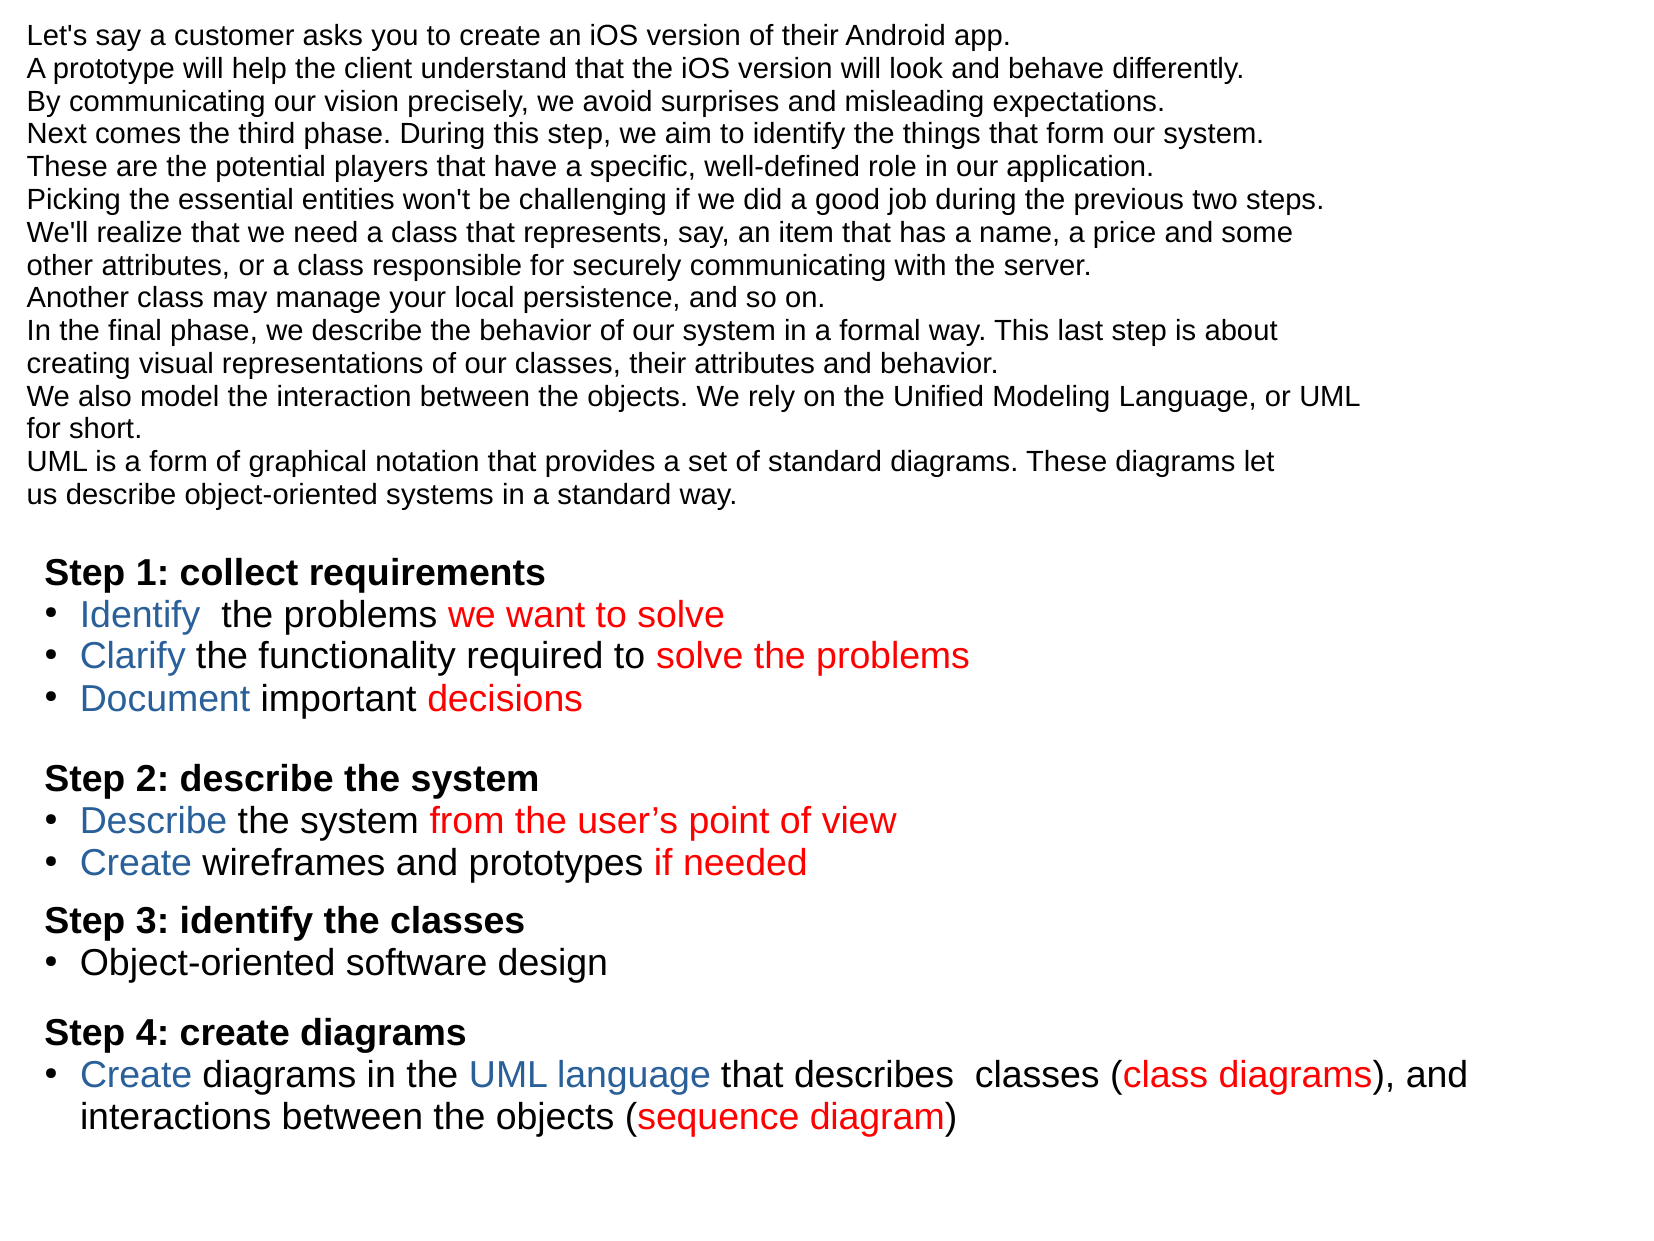

Let's say a customer asks you to create an iOS version of their Android app.
A prototype will help the client understand that the iOS version will look and behave differently.
By communicating our vision precisely, we avoid surprises and misleading expectations.
Next comes the third phase. During this step, we aim to identify the things that form our system.
These are the potential players that have a specific, well-defined role in our application.
Picking the essential entities won't be challenging if we did a good job during the previous two steps.
We'll realize that we need a class that represents, say, an item that has a name, a price and some
other attributes, or a class responsible for securely communicating with the server.
Another class may manage your local persistence, and so on.
In the final phase, we describe the behavior of our system in a formal way. This last step is about
creating visual representations of our classes, their attributes and behavior.
We also model the interaction between the objects. We rely on the Unified Modeling Language, or UML
for short.
UML is a form of graphical notation that provides a set of standard diagrams. These diagrams let
us describe object-oriented systems in a standard way.
Step 1: collect requirements
Identify the problems we want to solve
Clarify the functionality required to solve the problems
Document important decisions
Step 2: describe the system
Describe the system from the user’s point of view
Create wireframes and prototypes if needed
Step 3: identify the classes
Object-oriented software design
Step 4: create diagrams
Create diagrams in the UML language that describes classes (class diagrams), and interactions between the objects (sequence diagram)